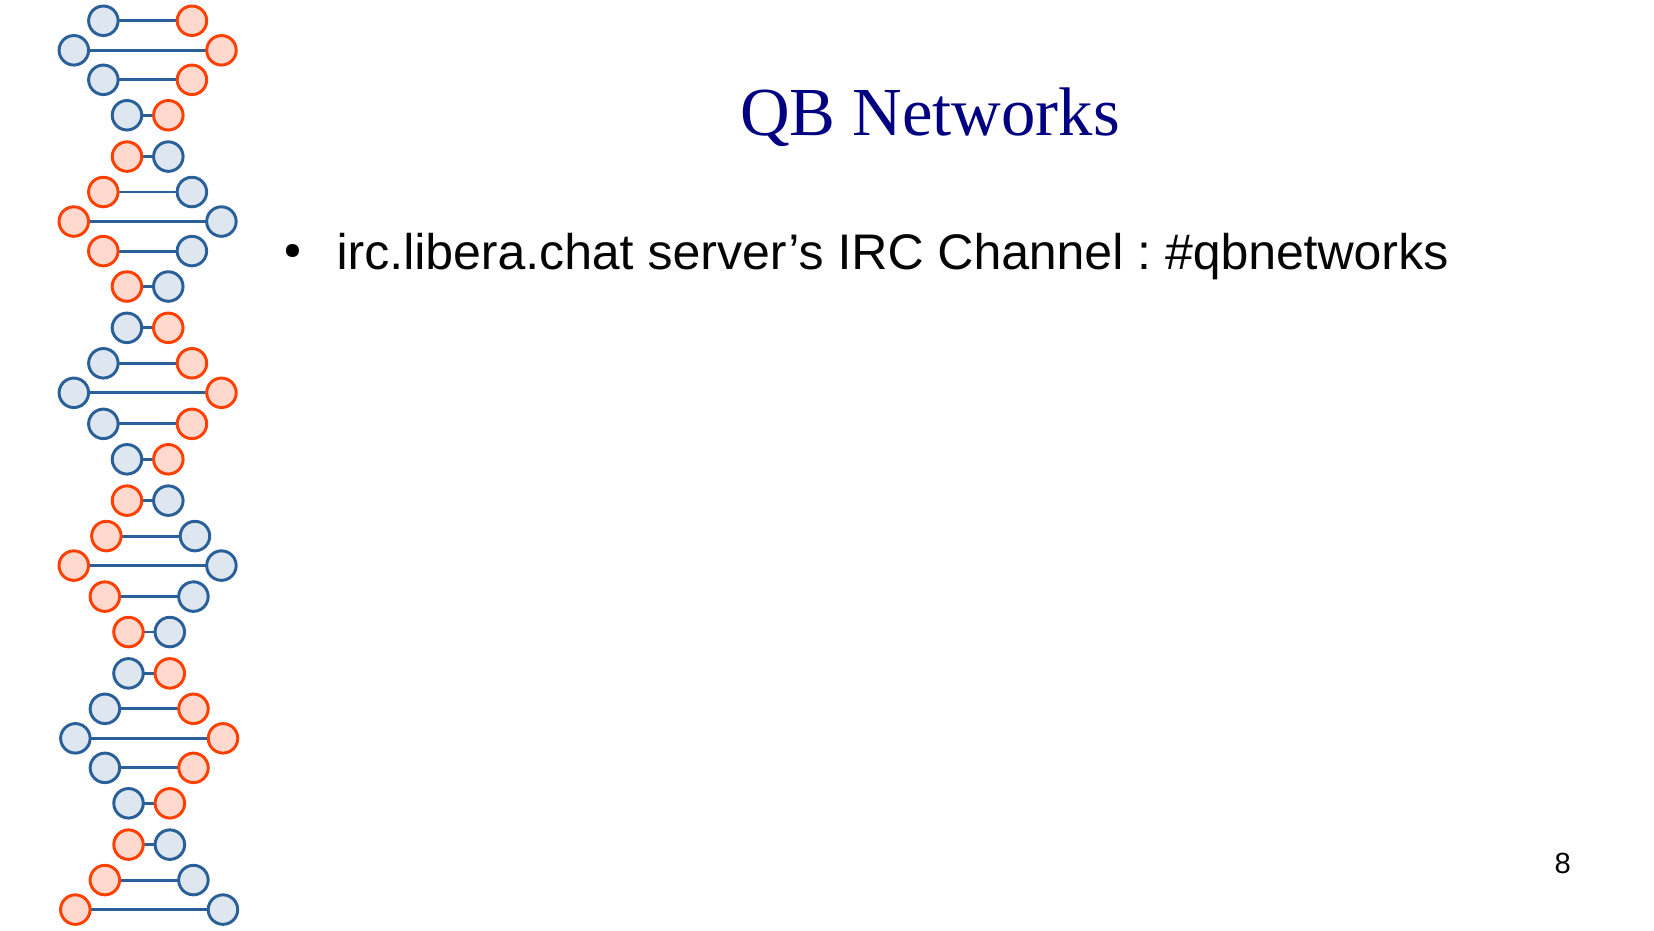

# QB Networks
irc.libera.chat server’s IRC Channel : #qbnetworks
8